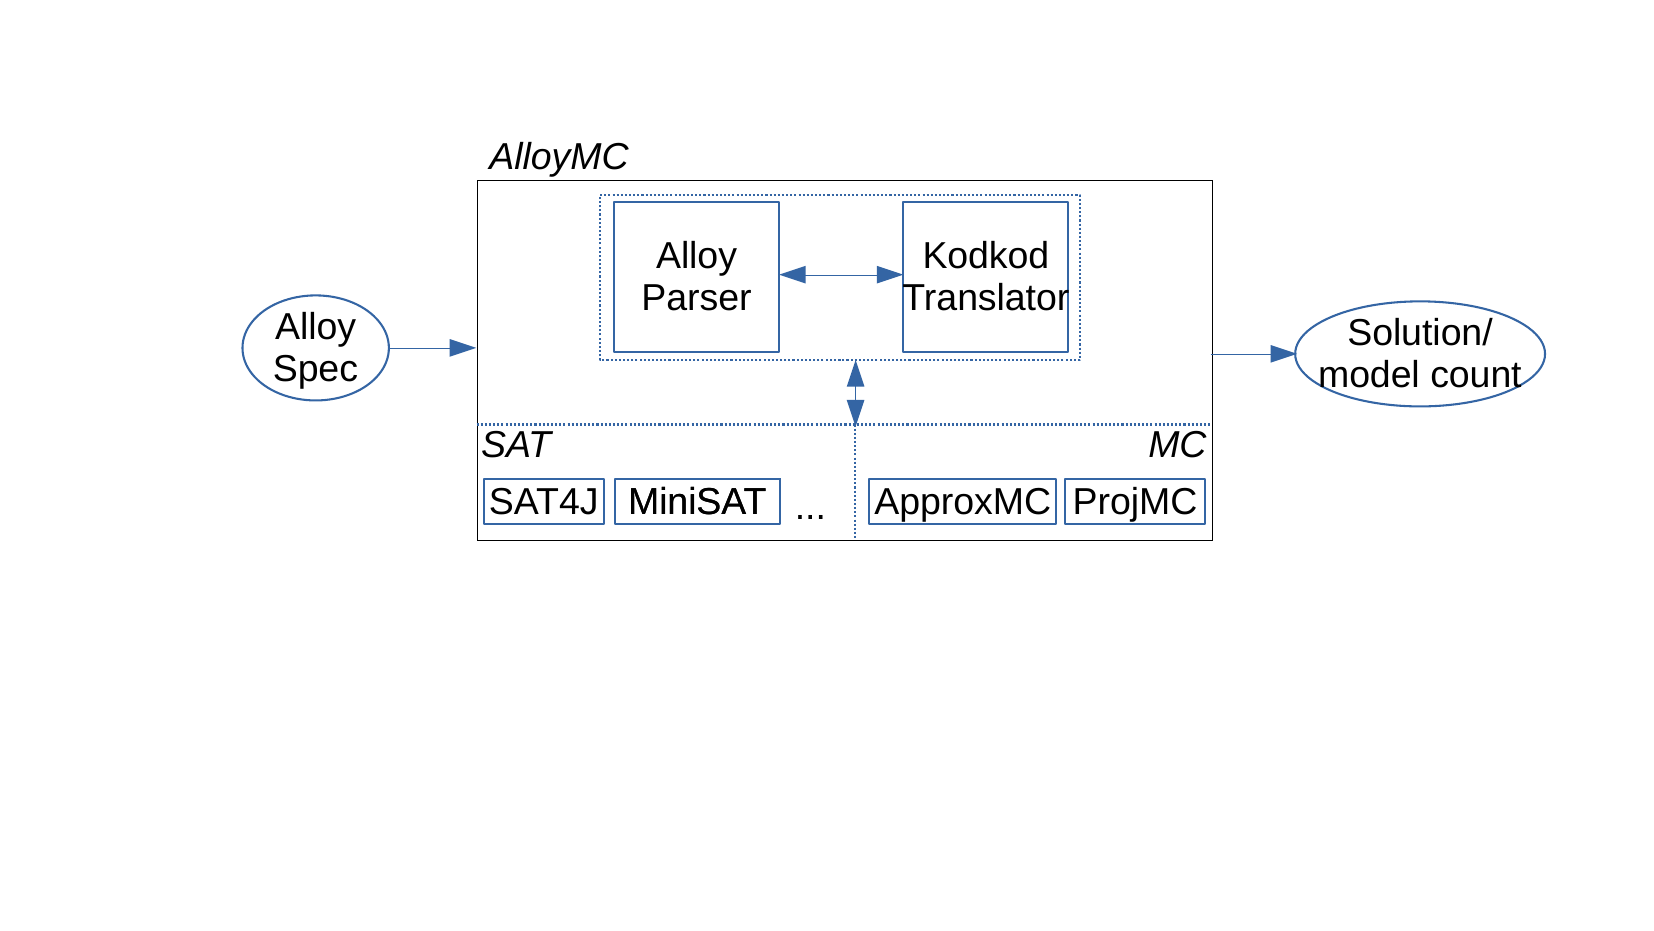

AlloyMC
Alloy
Parser
Kodkod
Translator
Alloy
Spec
Solution/
model count
SAT
MC
SAT4J
MiniSAT
MiniSAT
...
ApproxMC
ProjMC